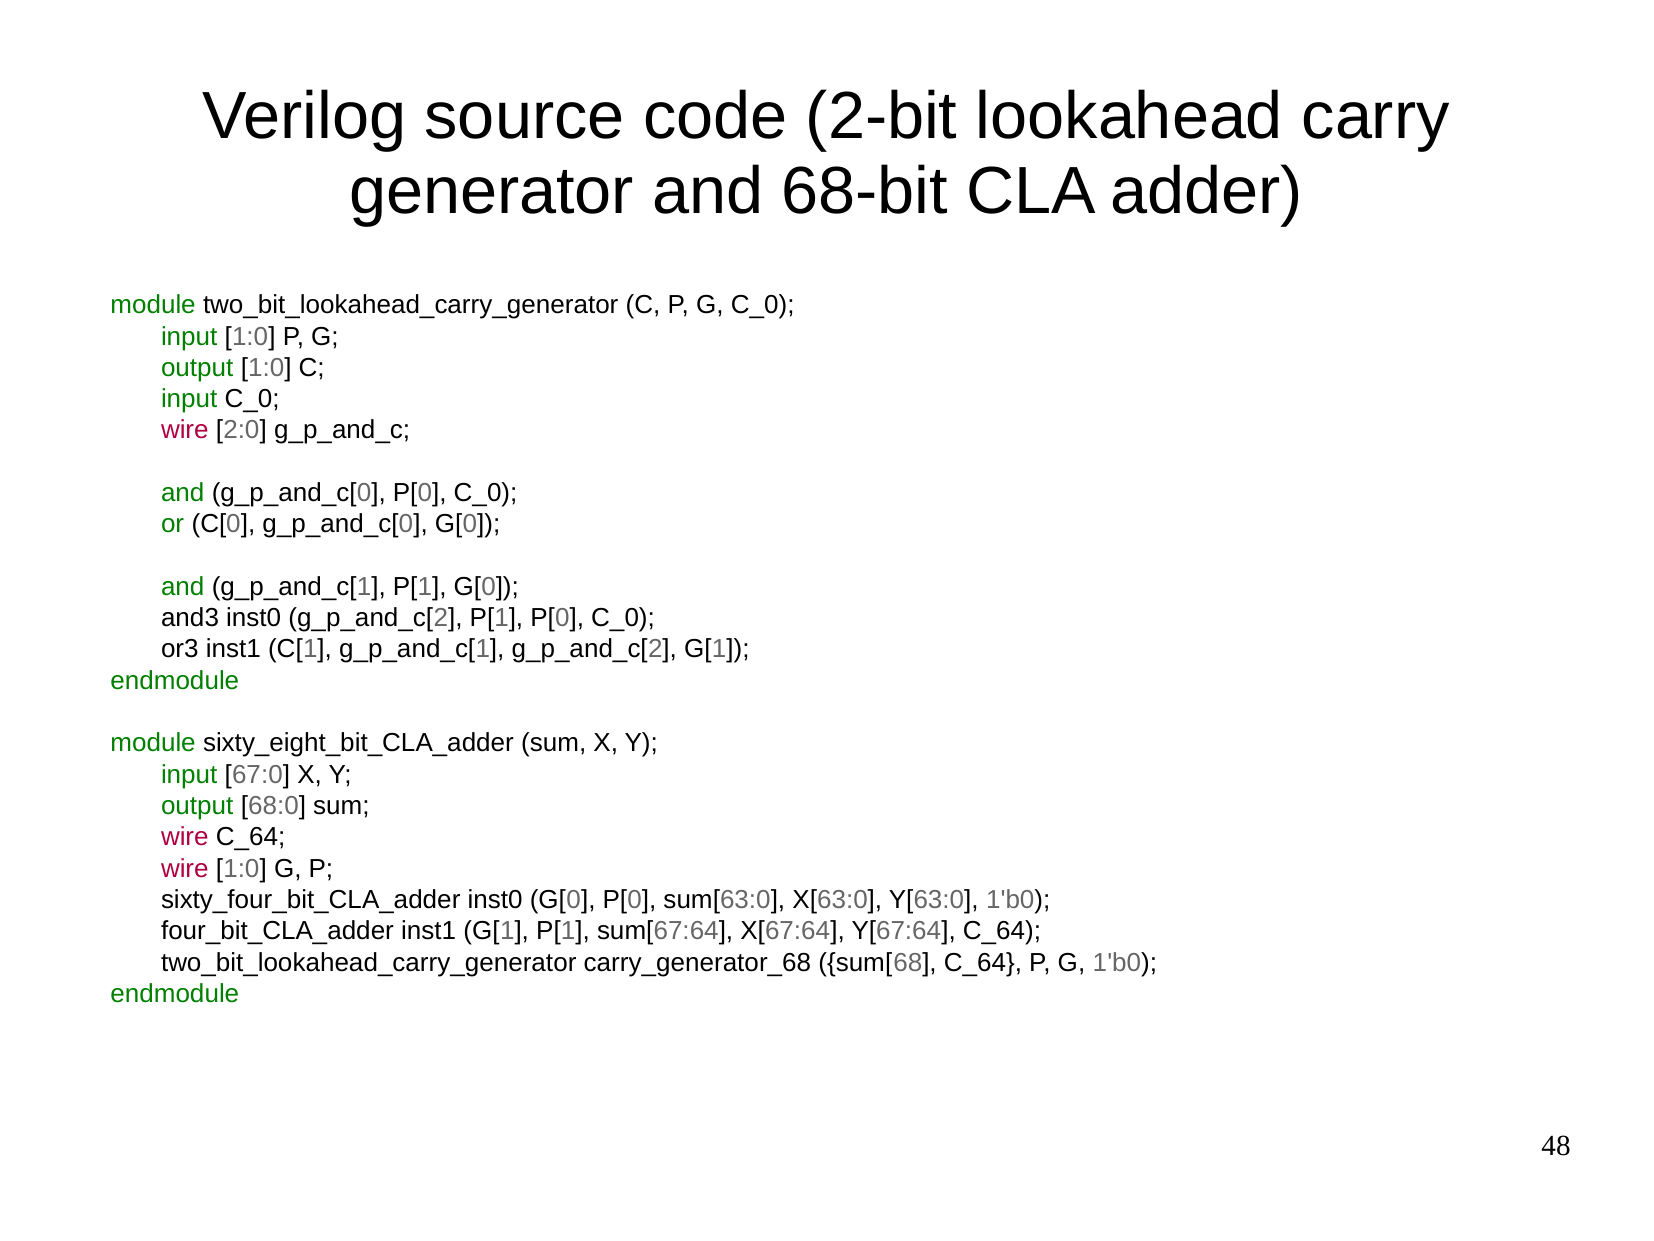

# Verilog source code (2-bit lookahead carry generator and 68-bit CLA adder)
module two_bit_lookahead_carry_generator (C, P, G, C_0);
 input [1:0] P, G;
 output [1:0] C;
 input C_0;
 wire [2:0] g_p_and_c;
 and (g_p_and_c[0], P[0], C_0);
 or (C[0], g_p_and_c[0], G[0]);
 and (g_p_and_c[1], P[1], G[0]);
 and3 inst0 (g_p_and_c[2], P[1], P[0], C_0);
 or3 inst1 (C[1], g_p_and_c[1], g_p_and_c[2], G[1]);
endmodule
module sixty_eight_bit_CLA_adder (sum, X, Y);
 input [67:0] X, Y;
 output [68:0] sum;
 wire C_64;
 wire [1:0] G, P;
 sixty_four_bit_CLA_adder inst0 (G[0], P[0], sum[63:0], X[63:0], Y[63:0], 1'b0);
 four_bit_CLA_adder inst1 (G[1], P[1], sum[67:64], X[67:64], Y[67:64], C_64);
 two_bit_lookahead_carry_generator carry_generator_68 ({sum[68], C_64}, P, G, 1'b0);
endmodule
48